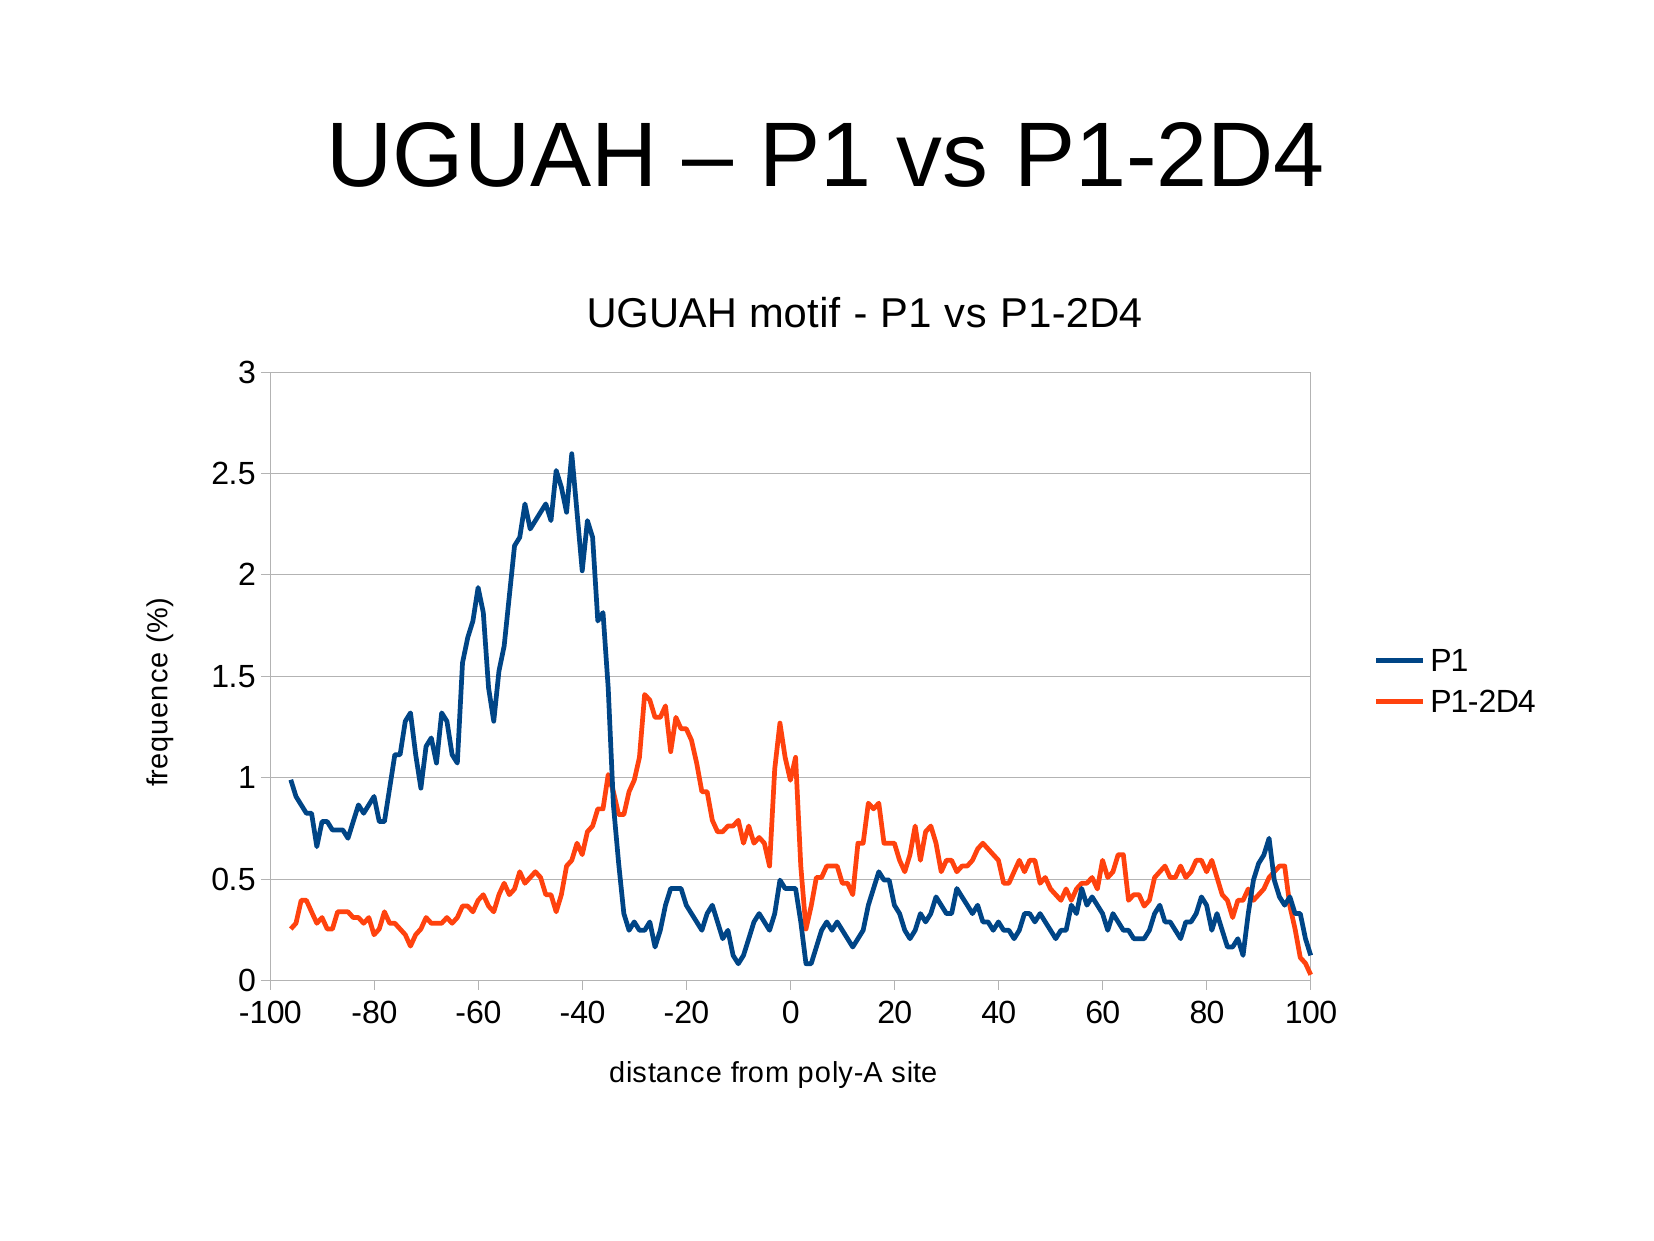

# UGUAH – P1 vs P1-2D4
### Chart: UGUAH motif - P1 vs P1-2D4
| Category | P1 | P1-2D4 |
|---|---|---|